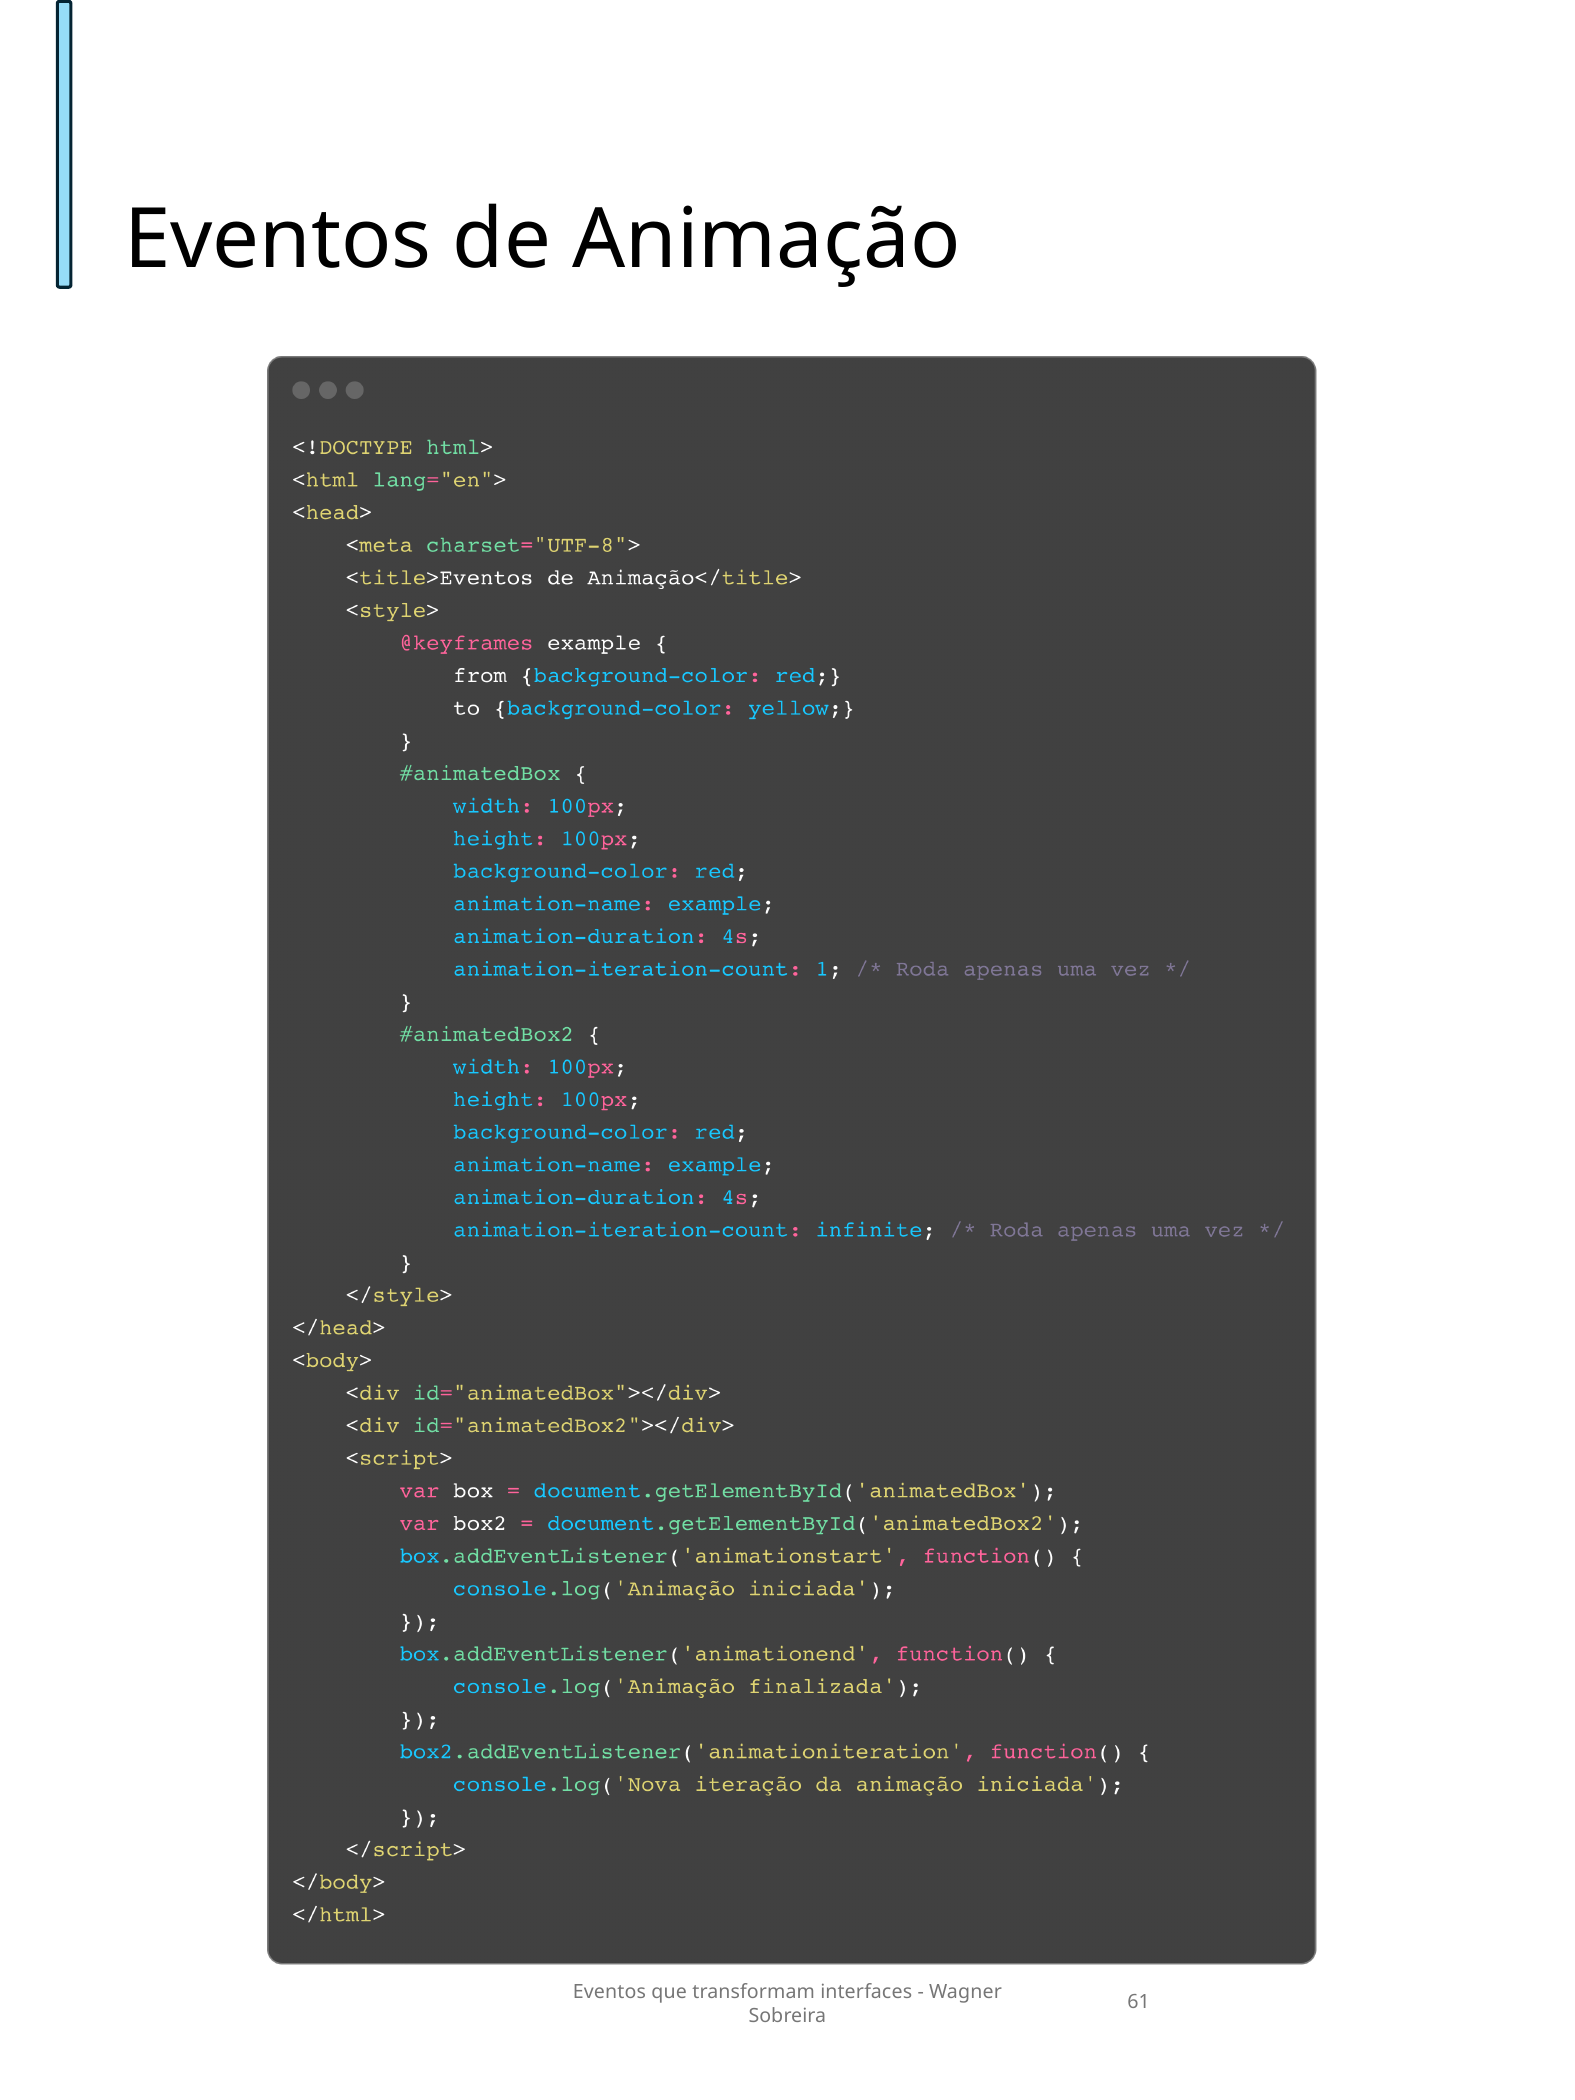

Eventos de Animação
Eventos que transformam interfaces - Wagner Sobreira